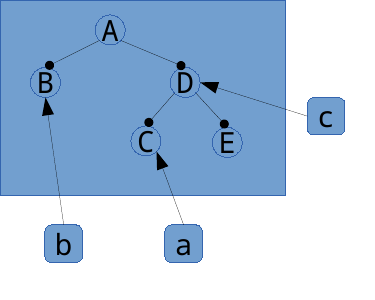

A
B
D
c
C
E
b
a